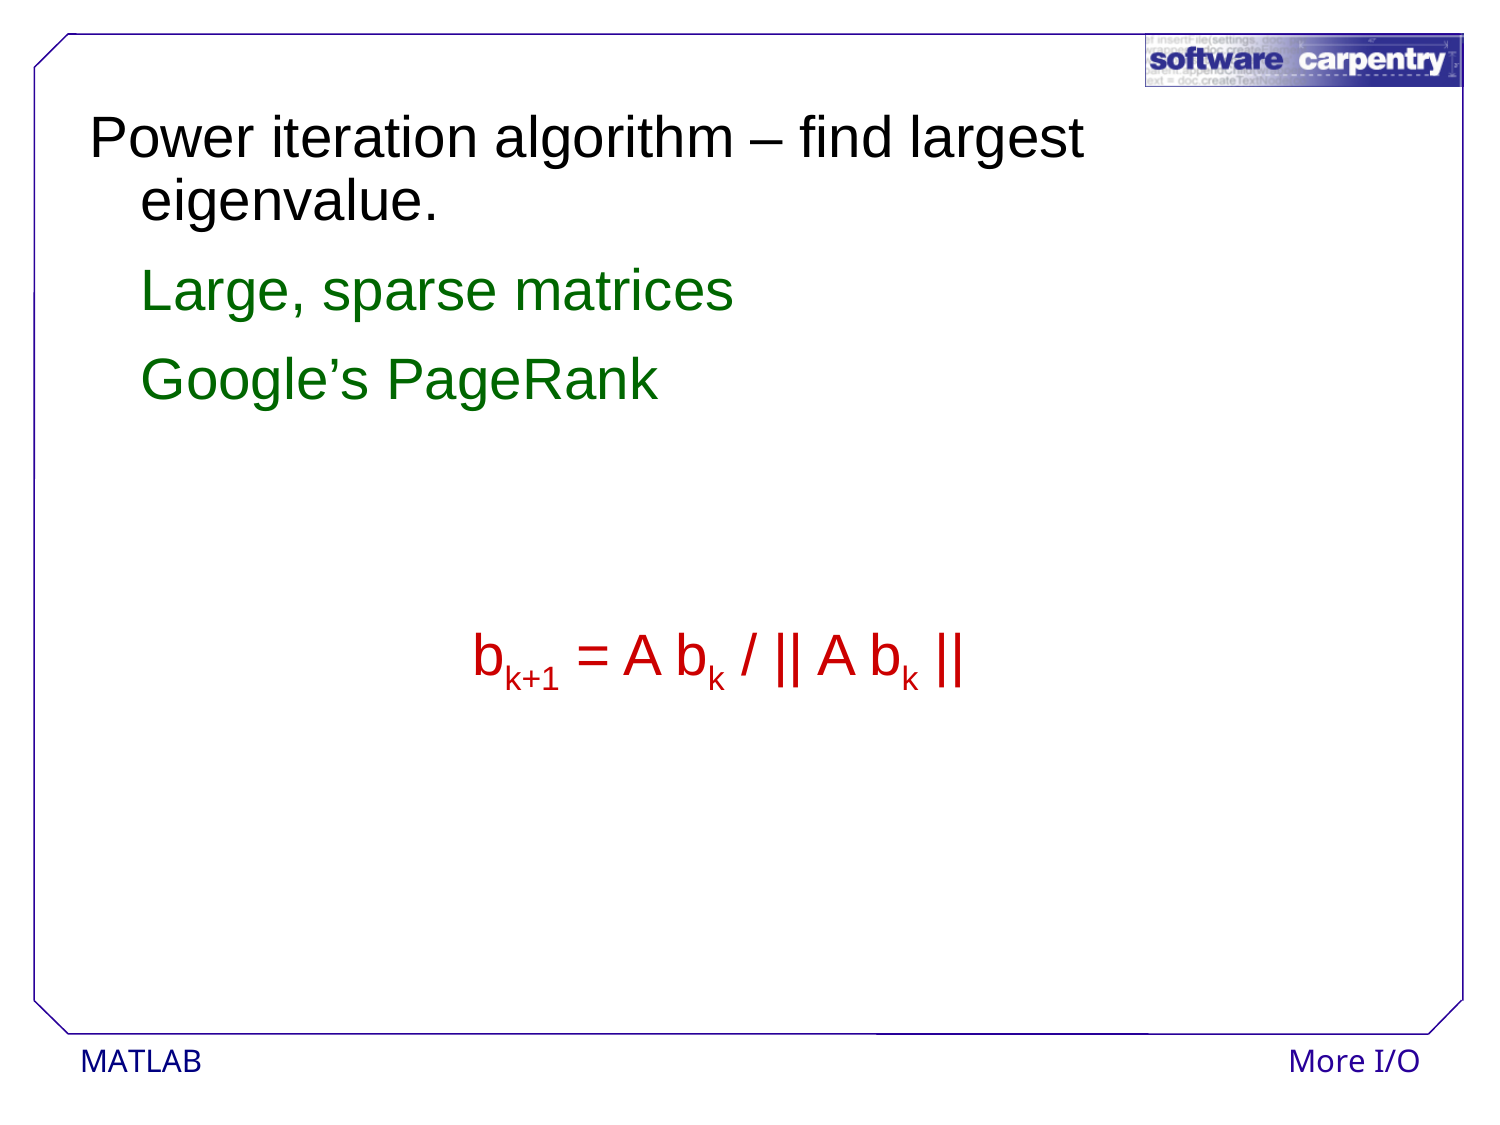

# Power iteration algorithm – find largest eigenvalue.
	Large, sparse matrices
	Google’s PageRank
bk+1 = A bk / || A bk ||